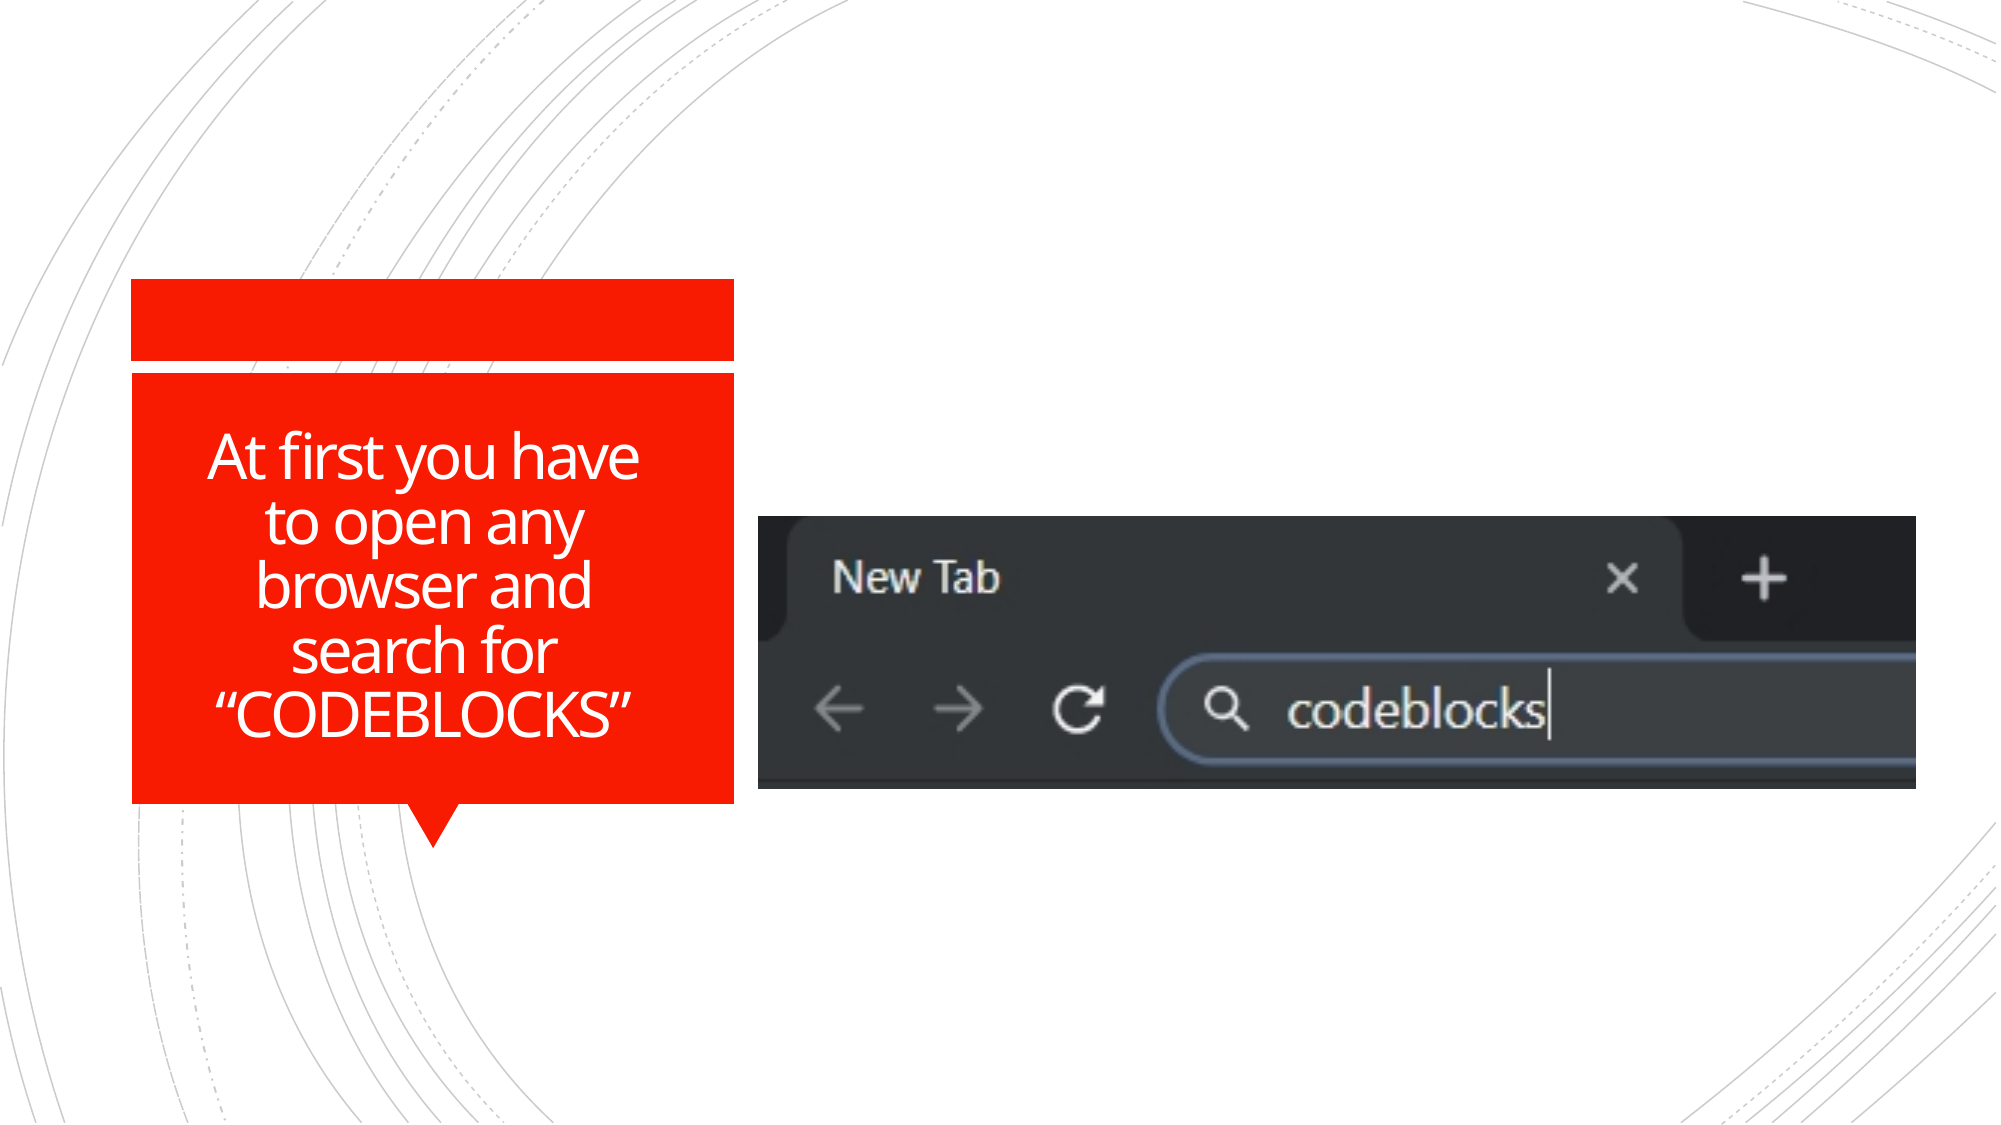

# At first you have to open any browser and search for “CODEBLOCKS”